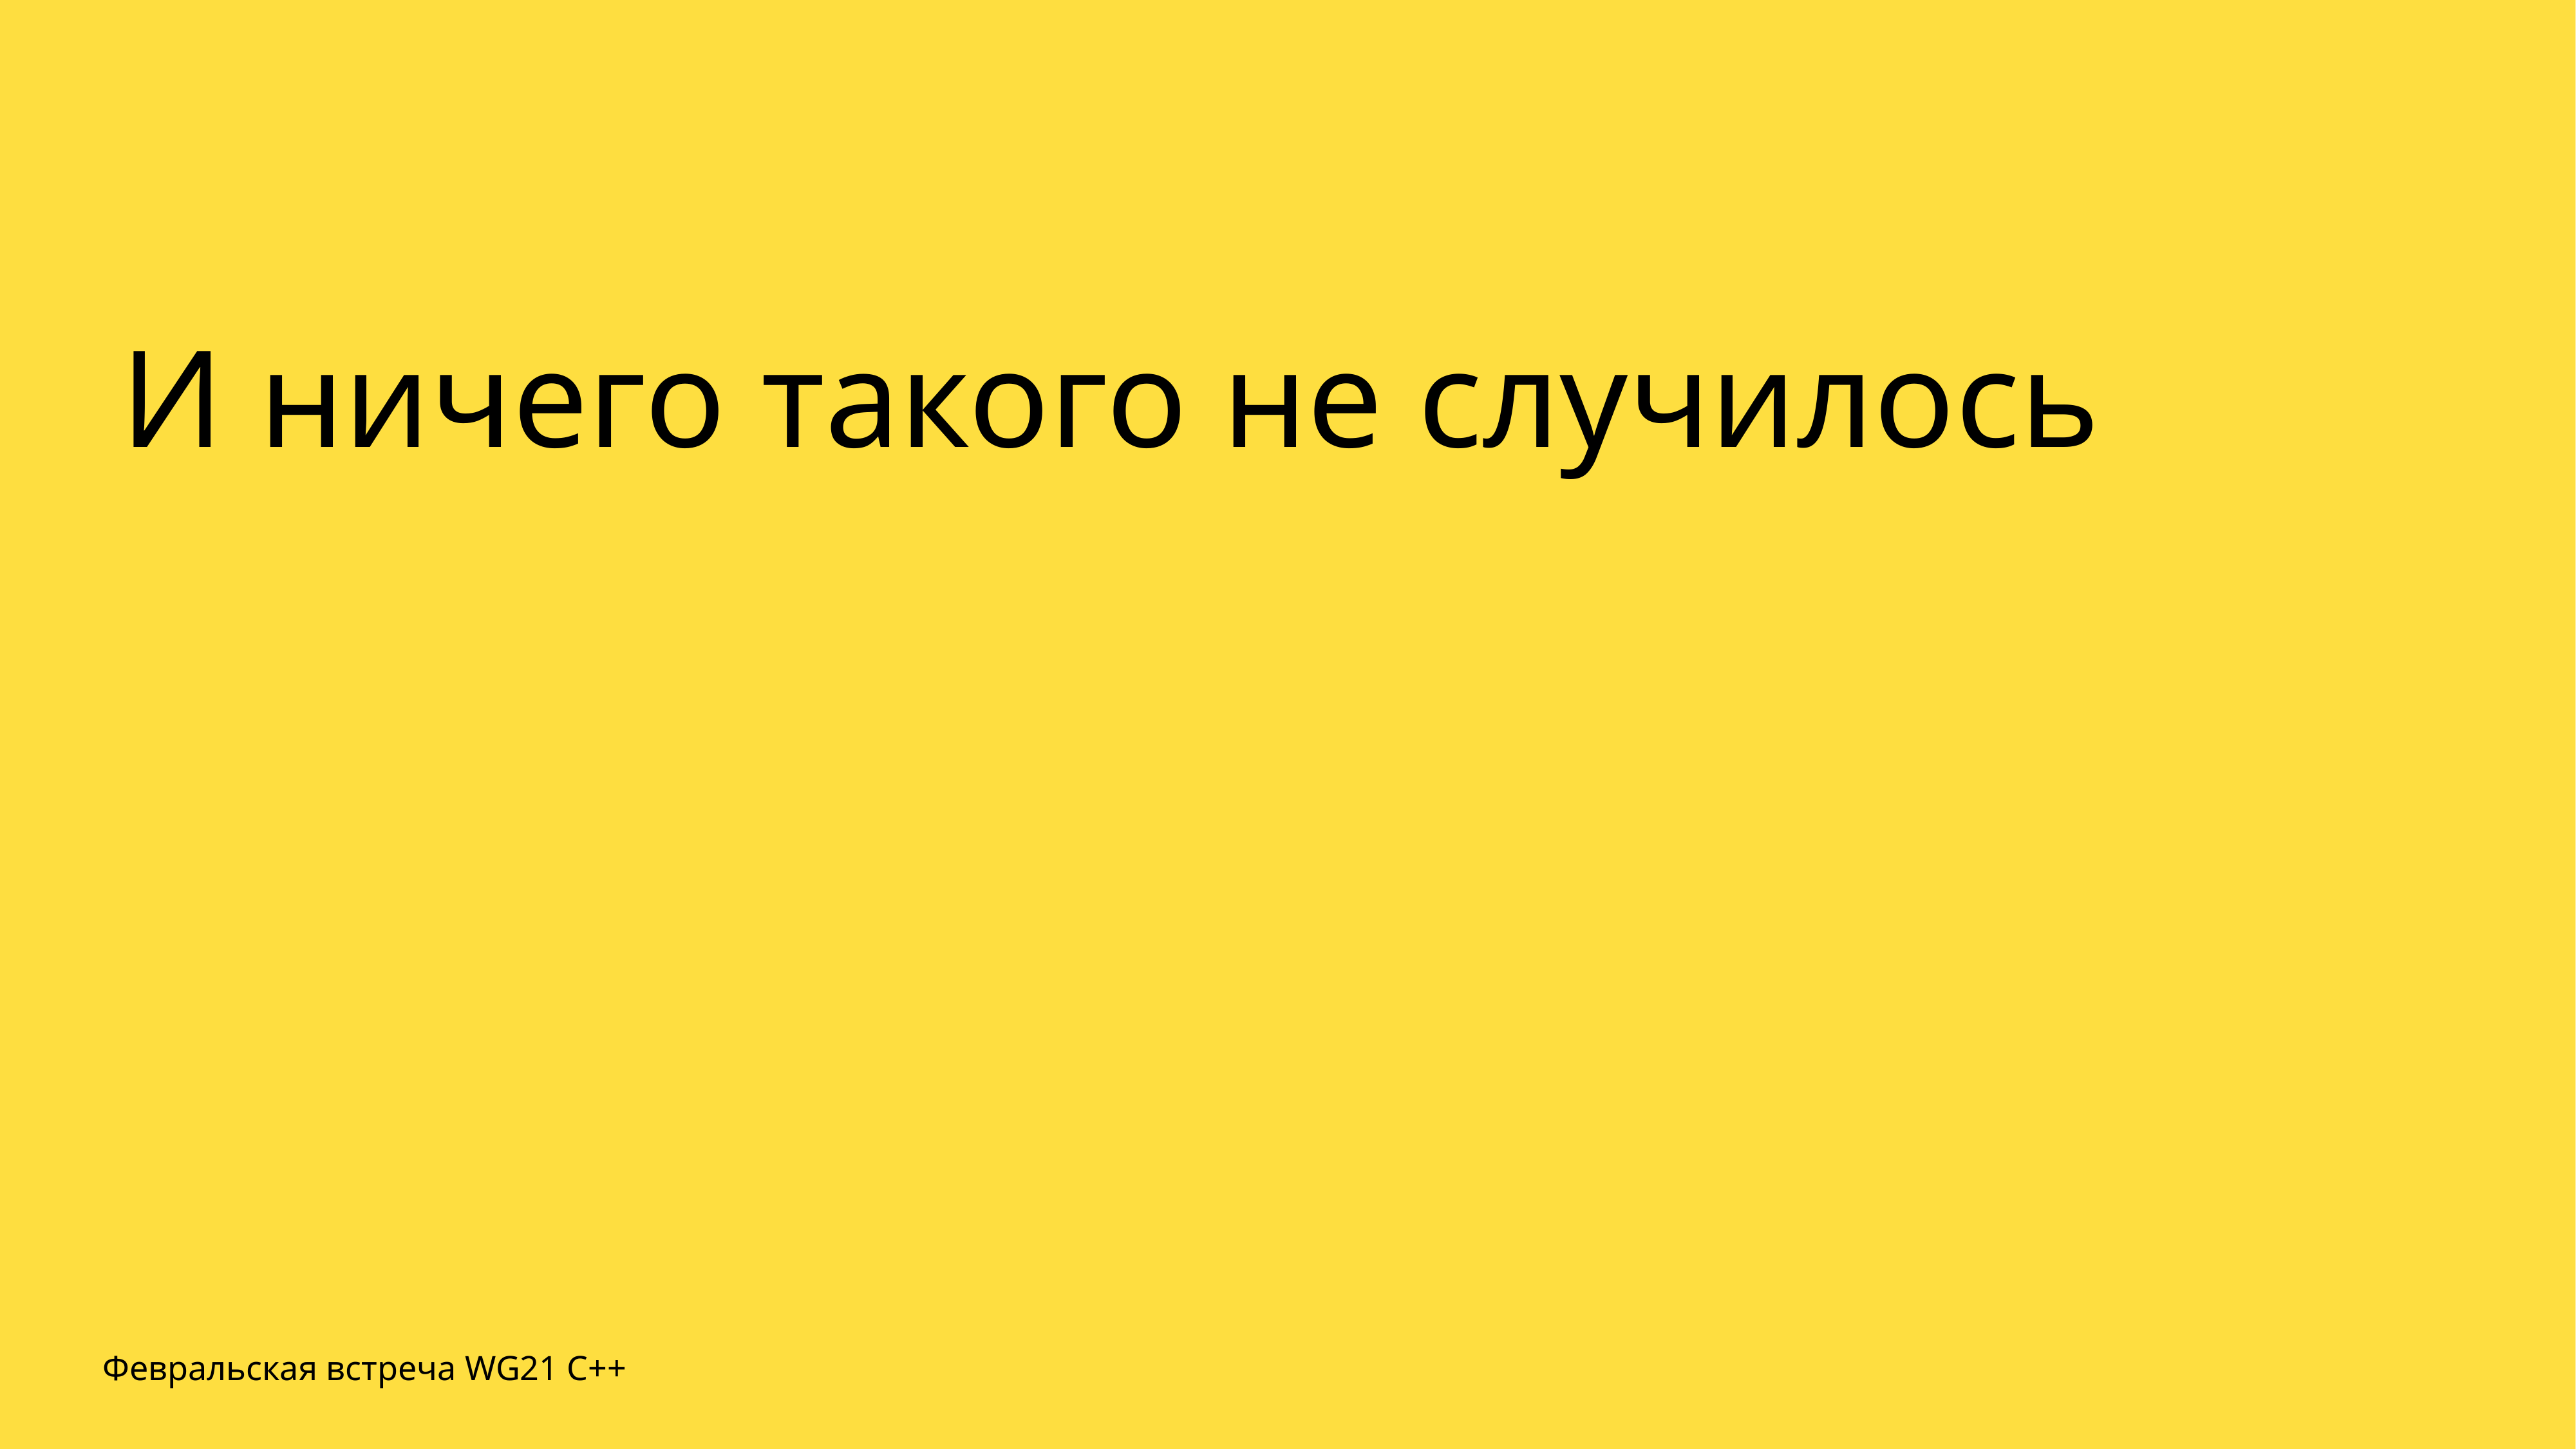

# И ничего такого не случилось
Февральская встреча WG21 C++